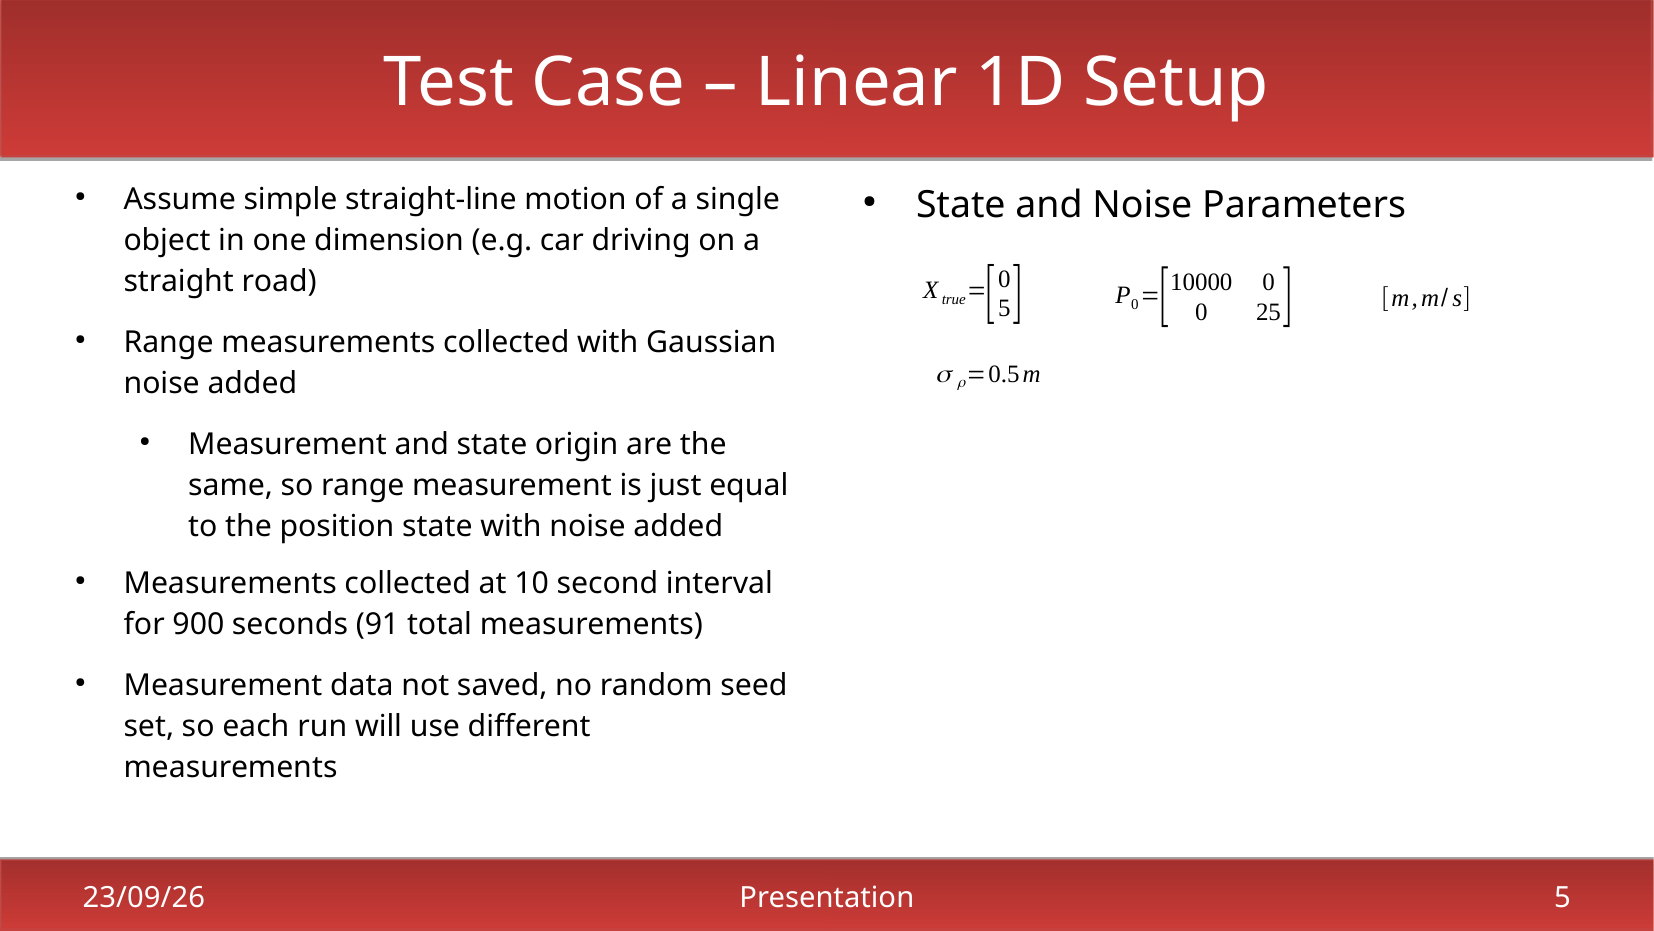

# Test Case – Linear 1D Setup
Assume simple straight-line motion of a single object in one dimension (e.g. car driving on a straight road)
Range measurements collected with Gaussian noise added
Measurement and state origin are the same, so range measurement is just equal to the position state with noise added
Measurements collected at 10 second interval for 900 seconds (91 total measurements)
Measurement data not saved, no random seed set, so each run will use different measurements
State and Noise Parameters
Presentation
5